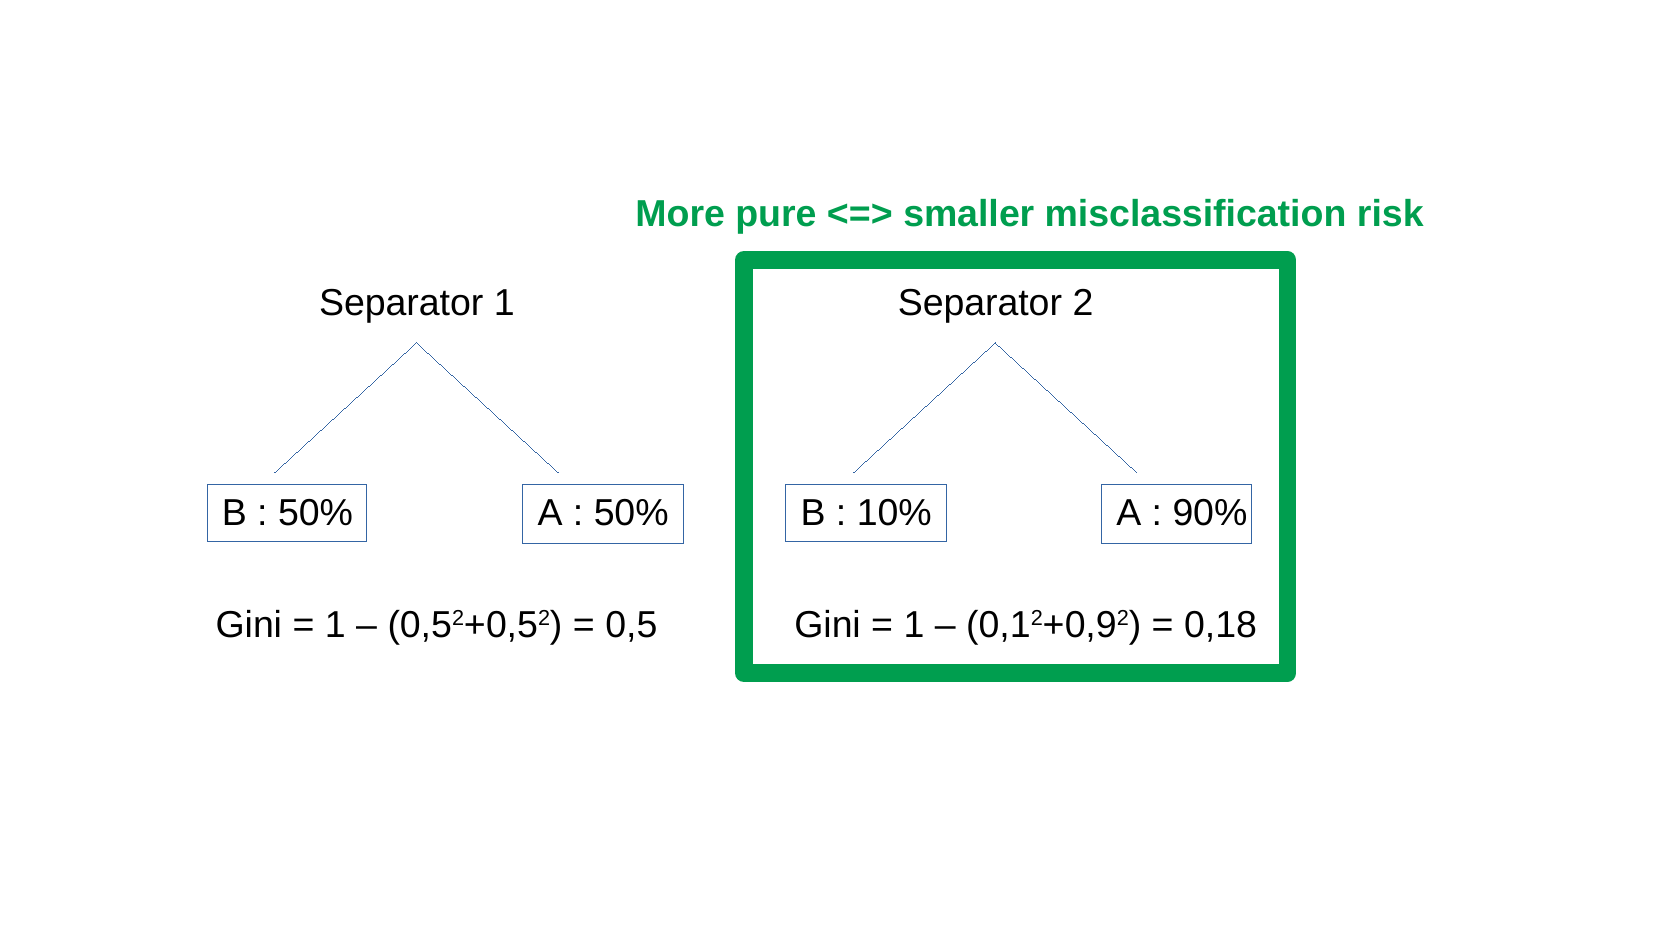

More pure <=> smaller misclassification risk
Separator 1
Separator 2
B : 50%
A : 50%
B : 10%
A : 90%
Gini = 1 – (0,52+0,52) = 0,5
Gini = 1 – (0,12+0,92) = 0,18